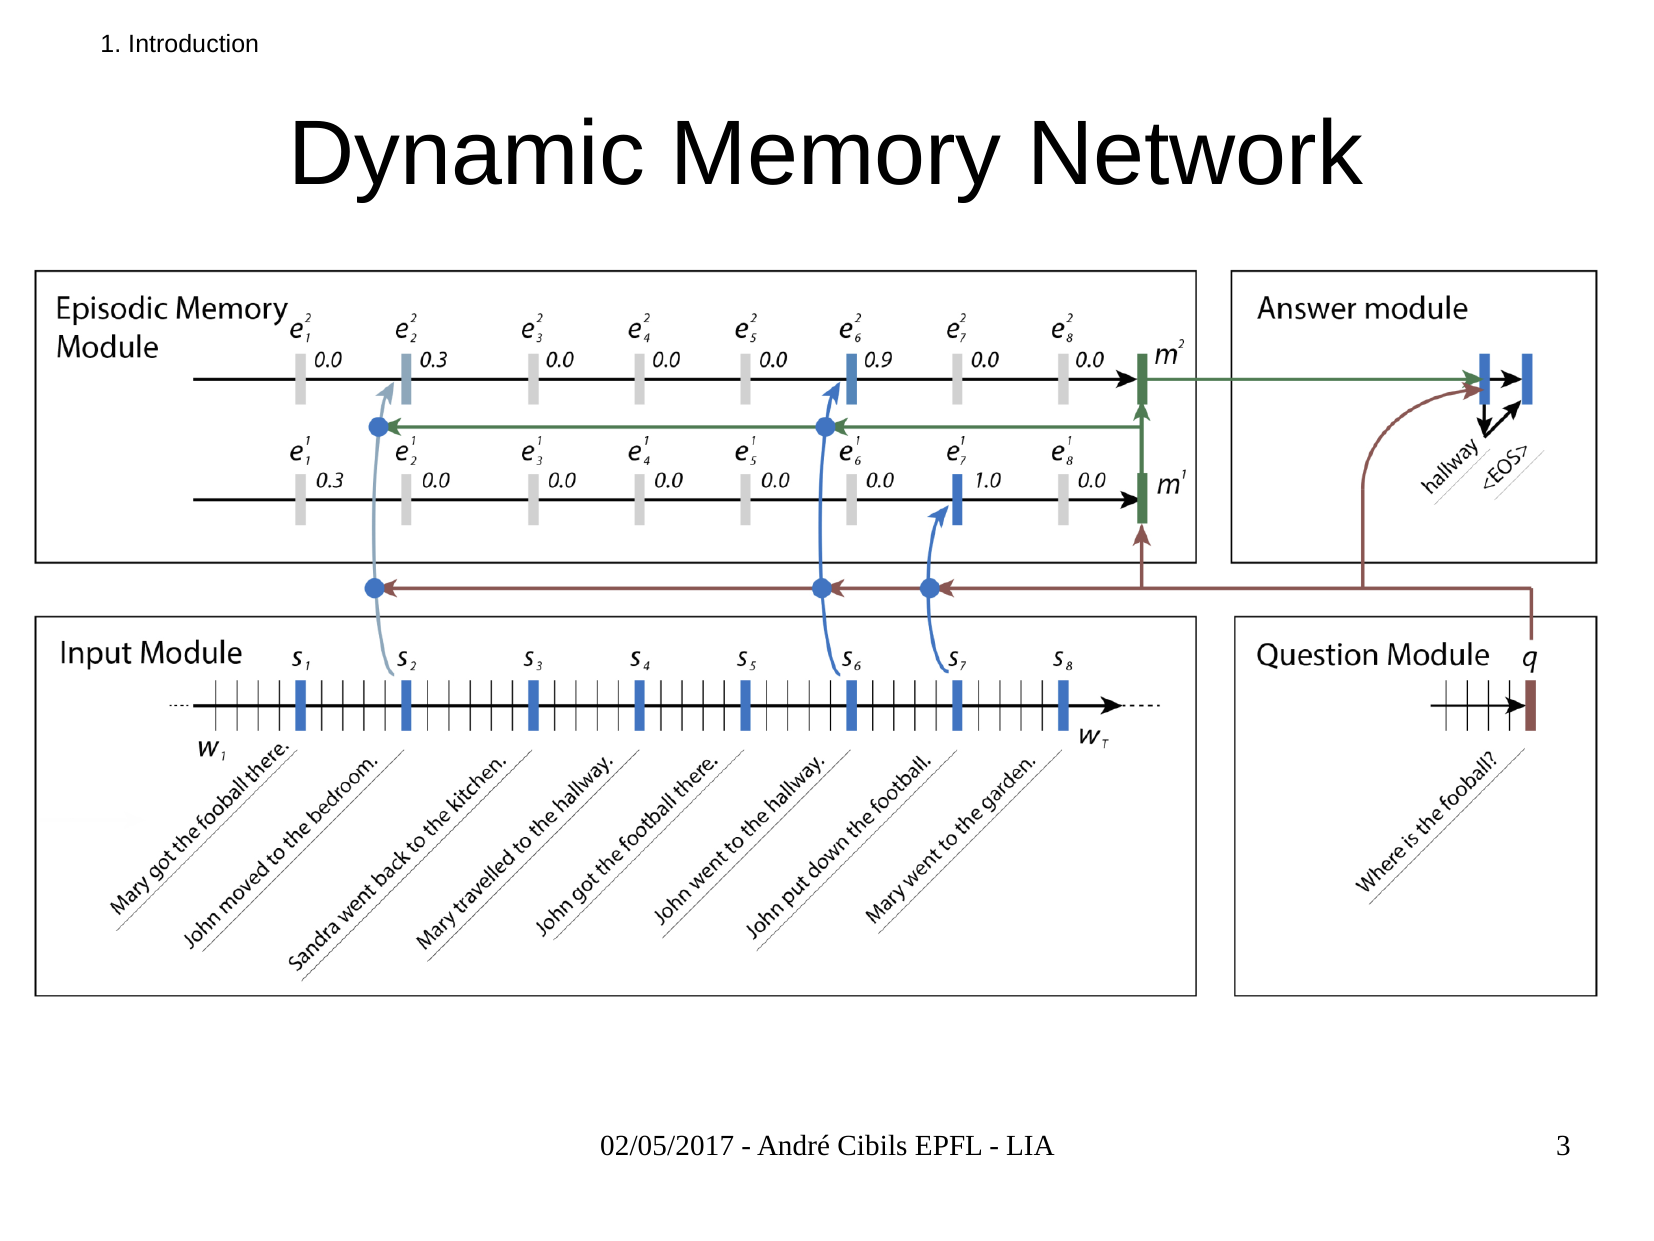

1. Introduction
# Dynamic Memory Network
02/05/2017 - André Cibils EPFL - LIA
3